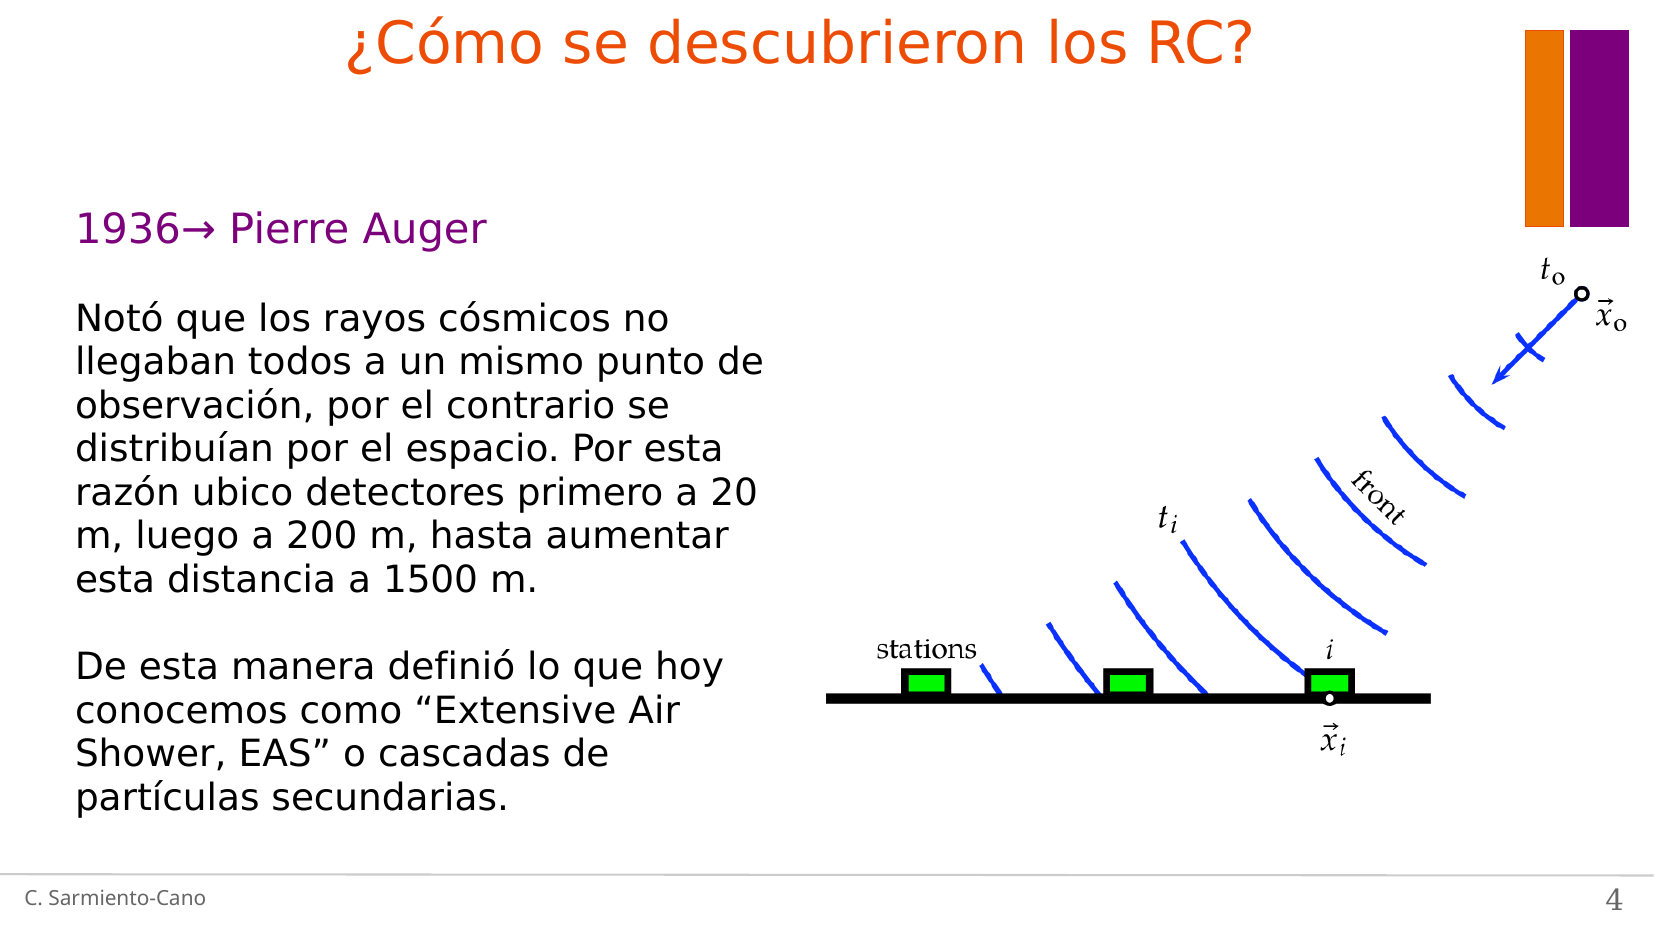

# ¿Cómo se descubrieron los RC?
1936→ Pierre Auger
Notó que los rayos cósmicos no llegaban todos a un mismo punto de observación, por el contrario se distribuían por el espacio. Por esta razón ubico detectores primero a 20 m, luego a 200 m, hasta aumentar esta distancia a 1500 m.
De esta manera definió lo que hoy conocemos como “Extensive Air Shower, EAS” o cascadas de partículas secundarias.
4